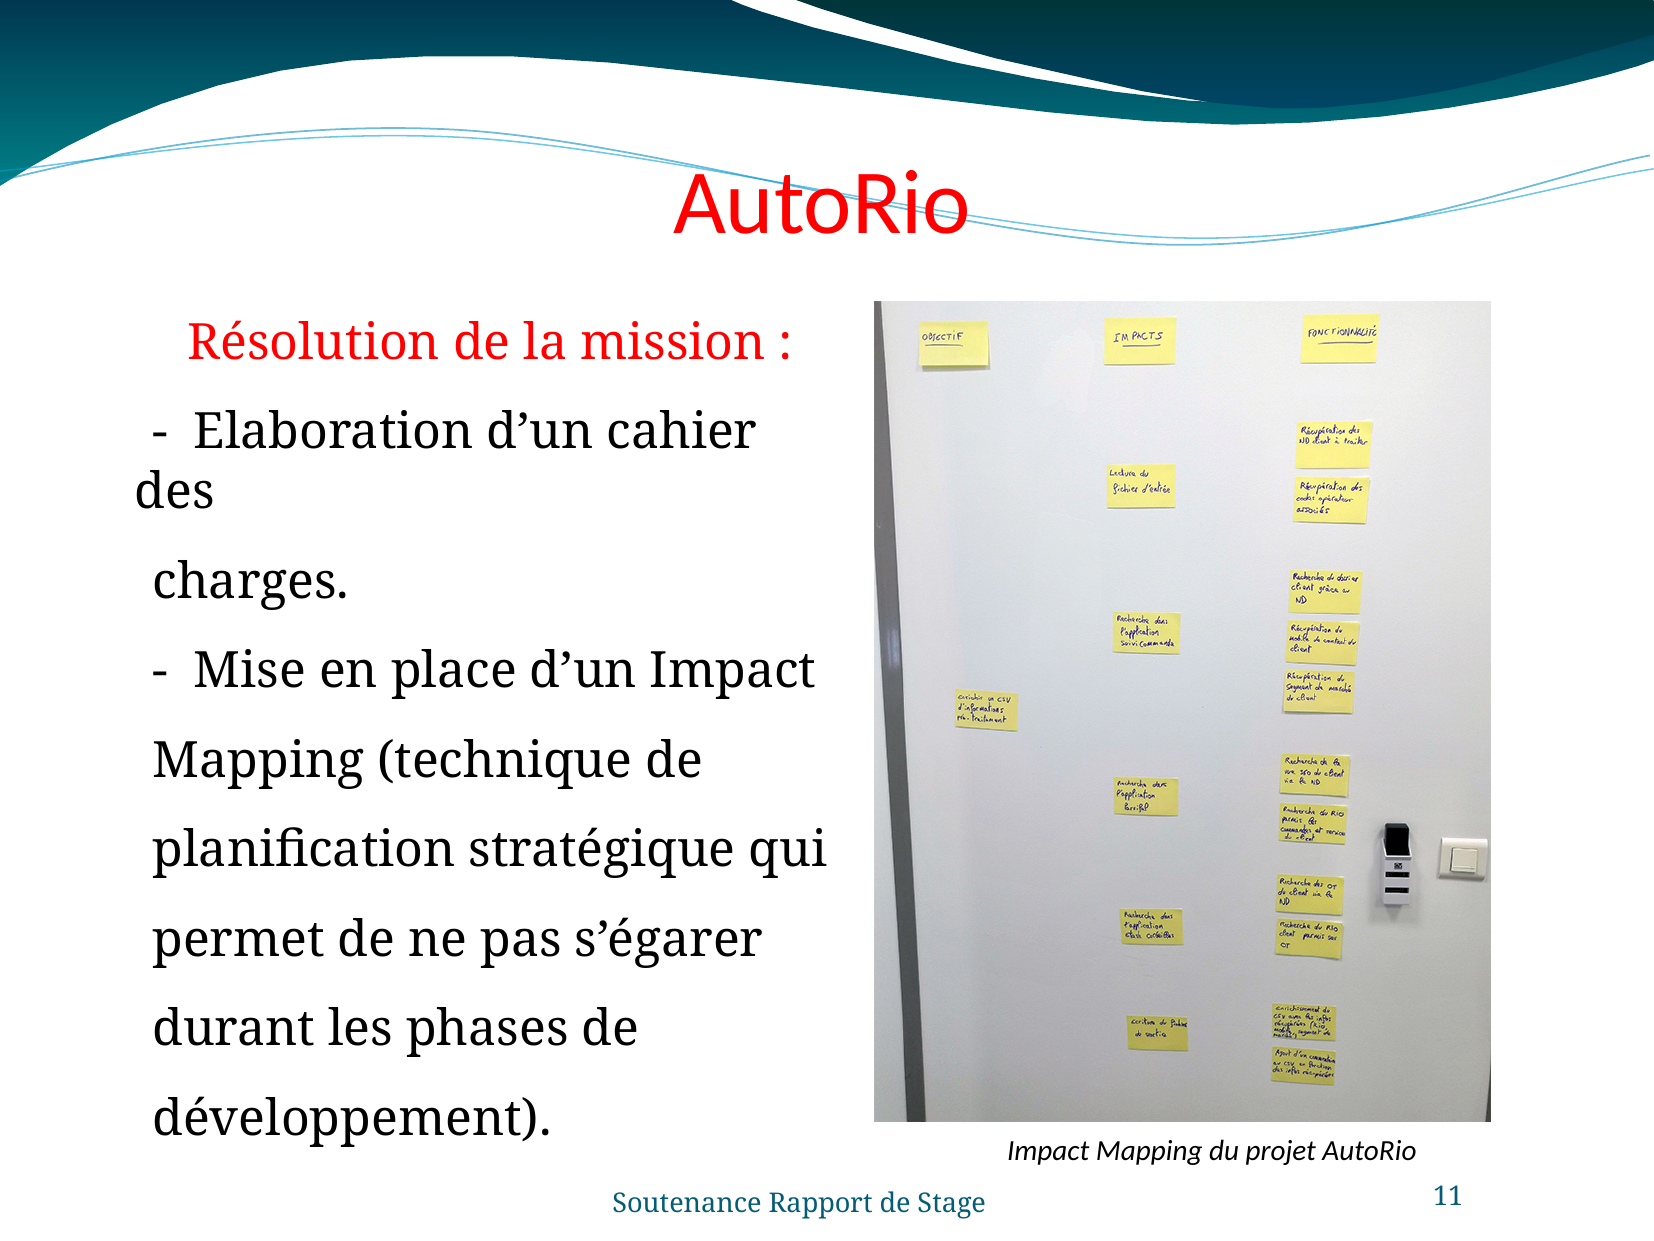

# AutoRio
Résolution de la mission :
- Elaboration d’un cahier des
charges.
- Mise en place d’un Impact
Mapping (technique de
planification stratégique qui
permet de ne pas s’égarer
durant les phases de
développement).
Impact Mapping du projet AutoRio
Soutenance Rapport de Stage